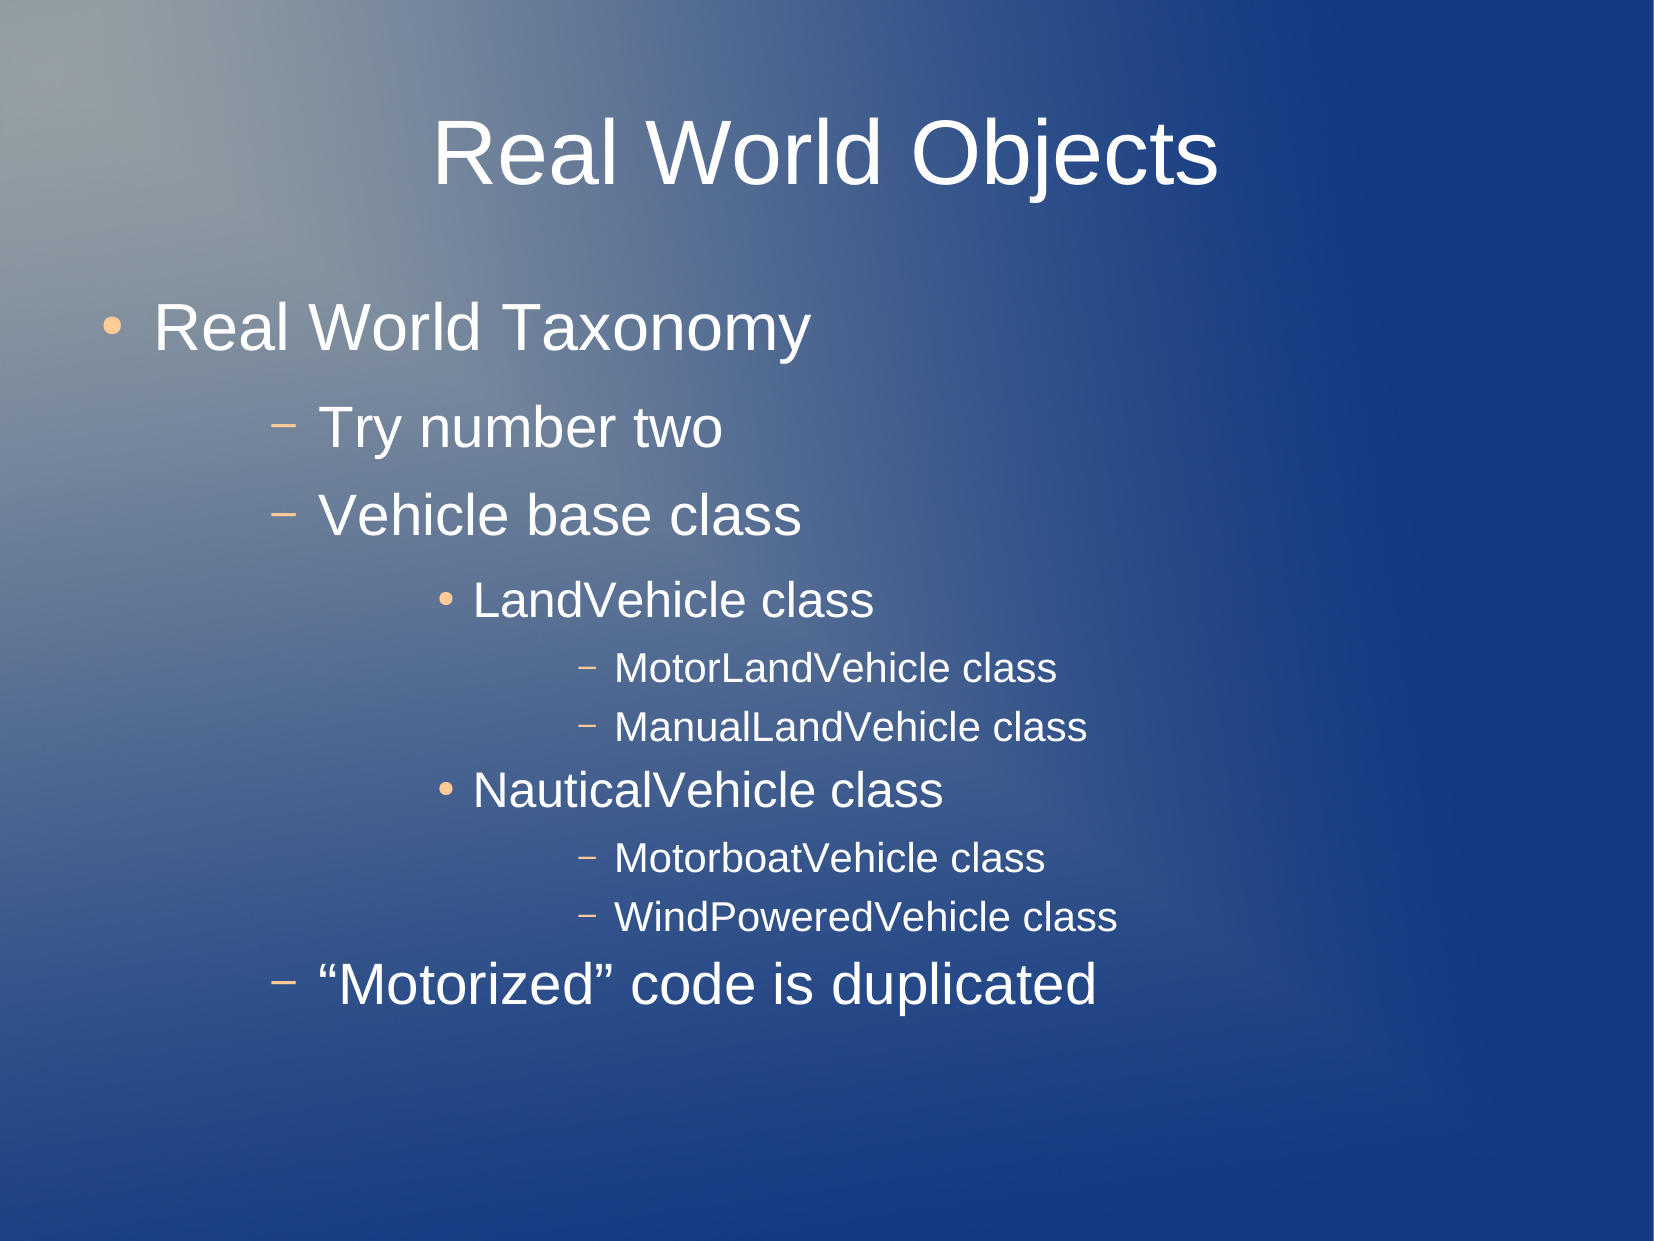

# Real World Objects
Real World Taxonomy
Try number two
Vehicle base class
LandVehicle class
MotorLandVehicle class
ManualLandVehicle class
NauticalVehicle class
MotorboatVehicle class
WindPoweredVehicle class
“Motorized” code is duplicated